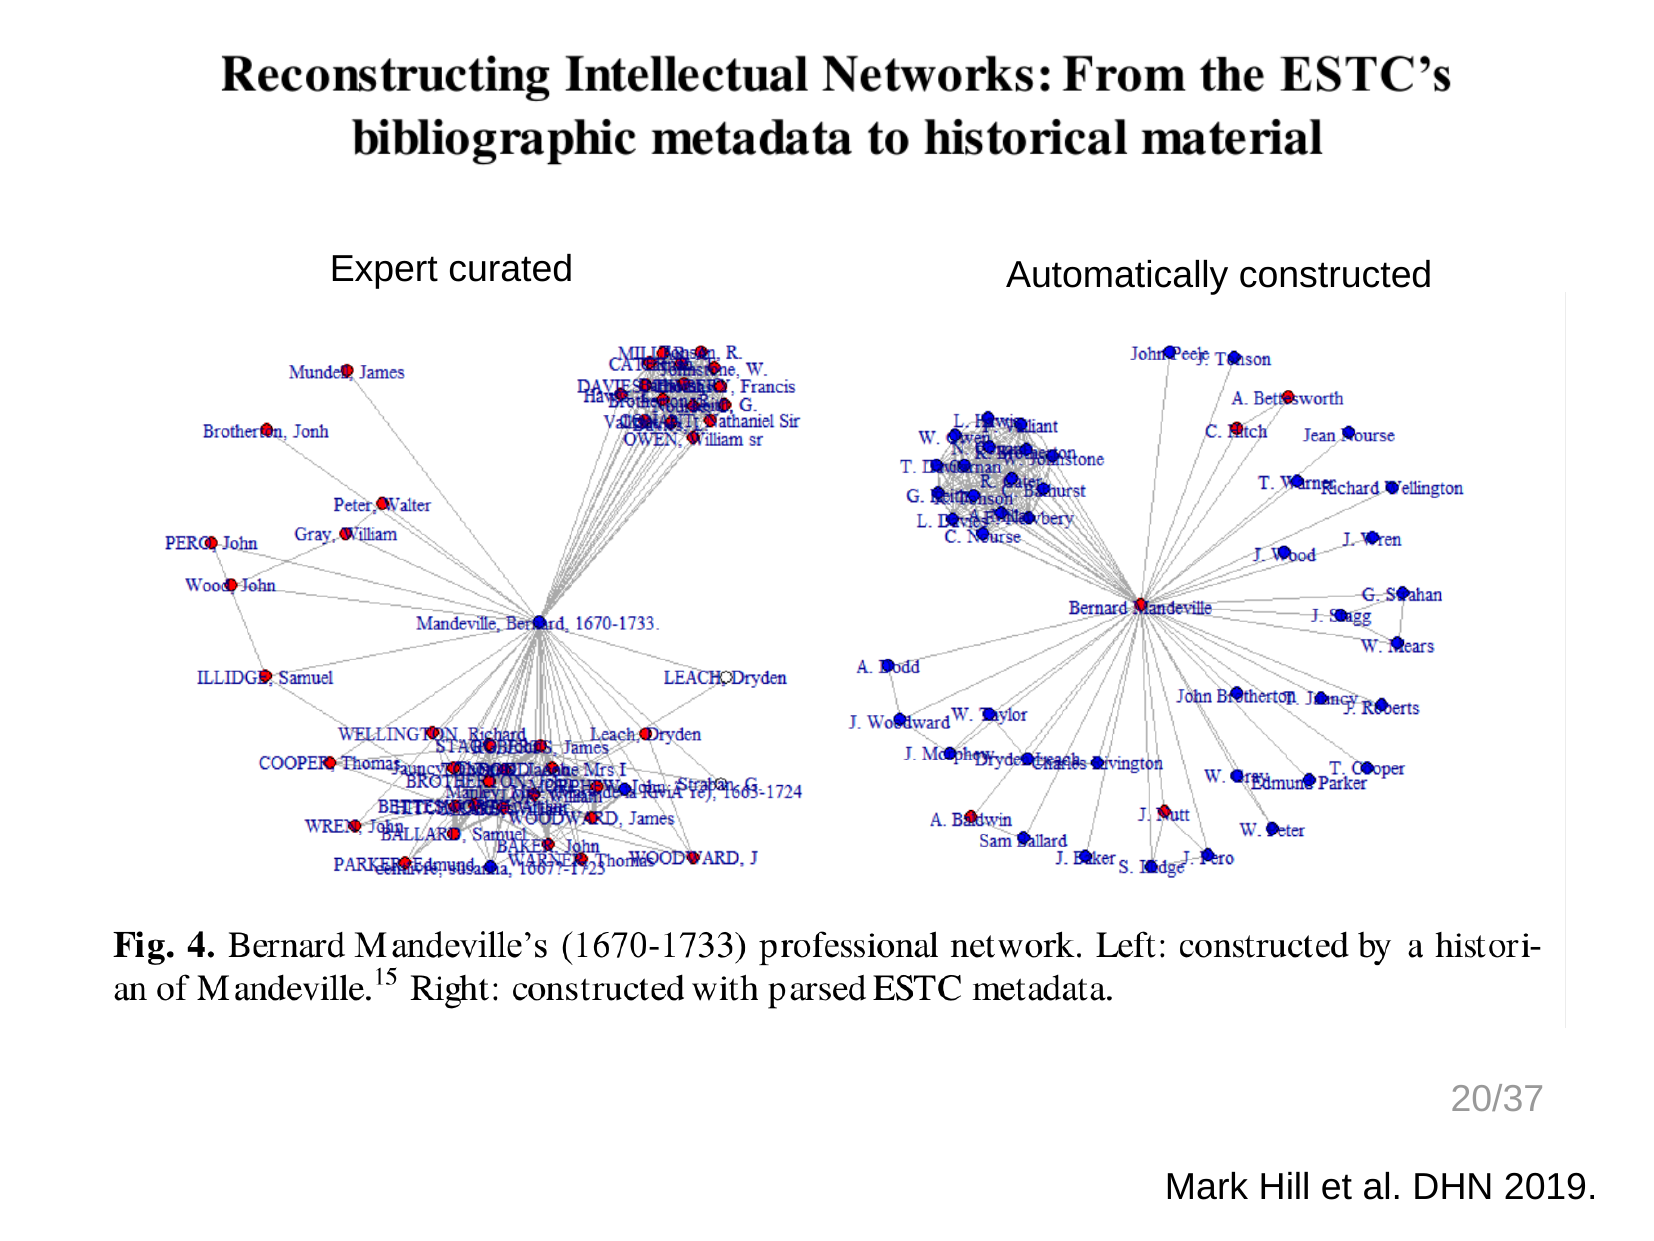

Expert curated
Automatically constructed
Mark Hill et al. DHN 2019.